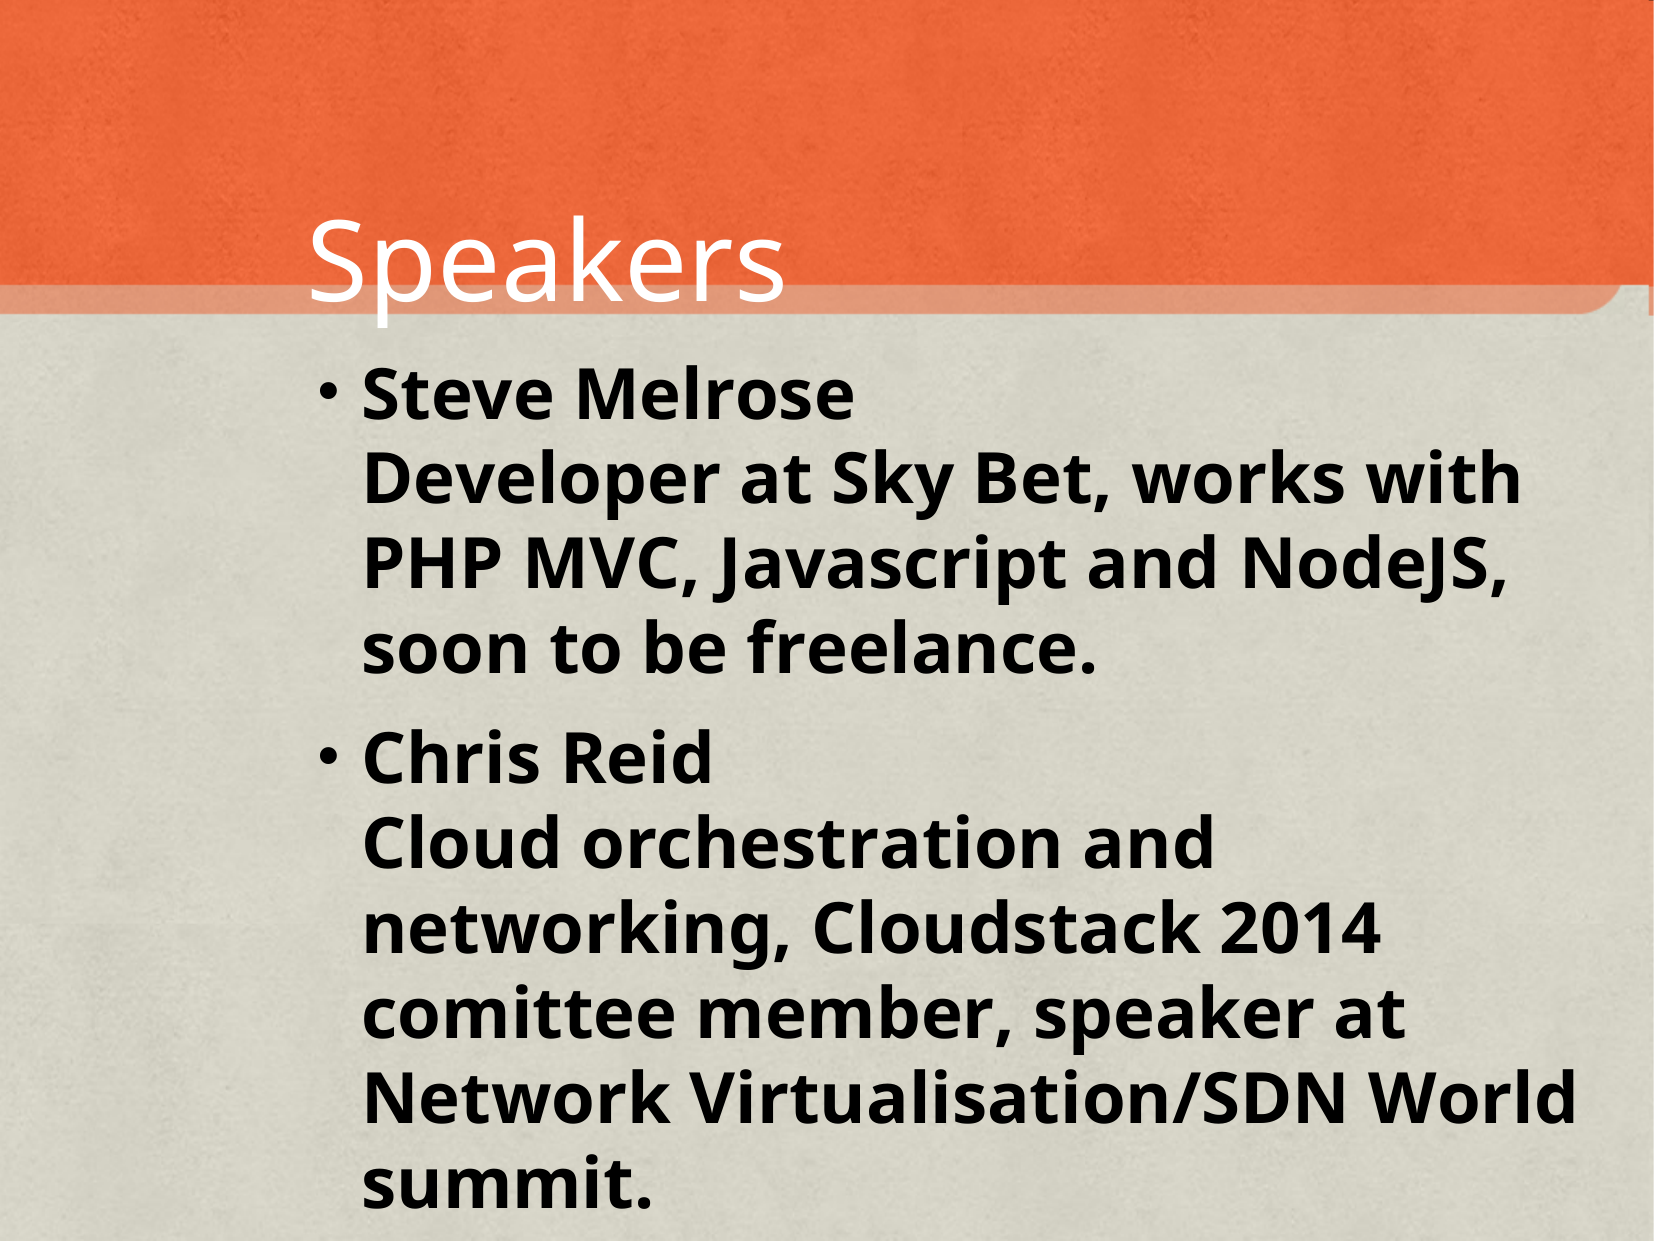

# Speakers
Steve Melrose
Developer at Sky Bet, works with PHP MVC, Javascript and NodeJS, soon to be freelance.
Chris Reid
Cloud orchestration and networking, Cloudstack 2014 comittee member, speaker at Network Virtualisation/SDN World summit.